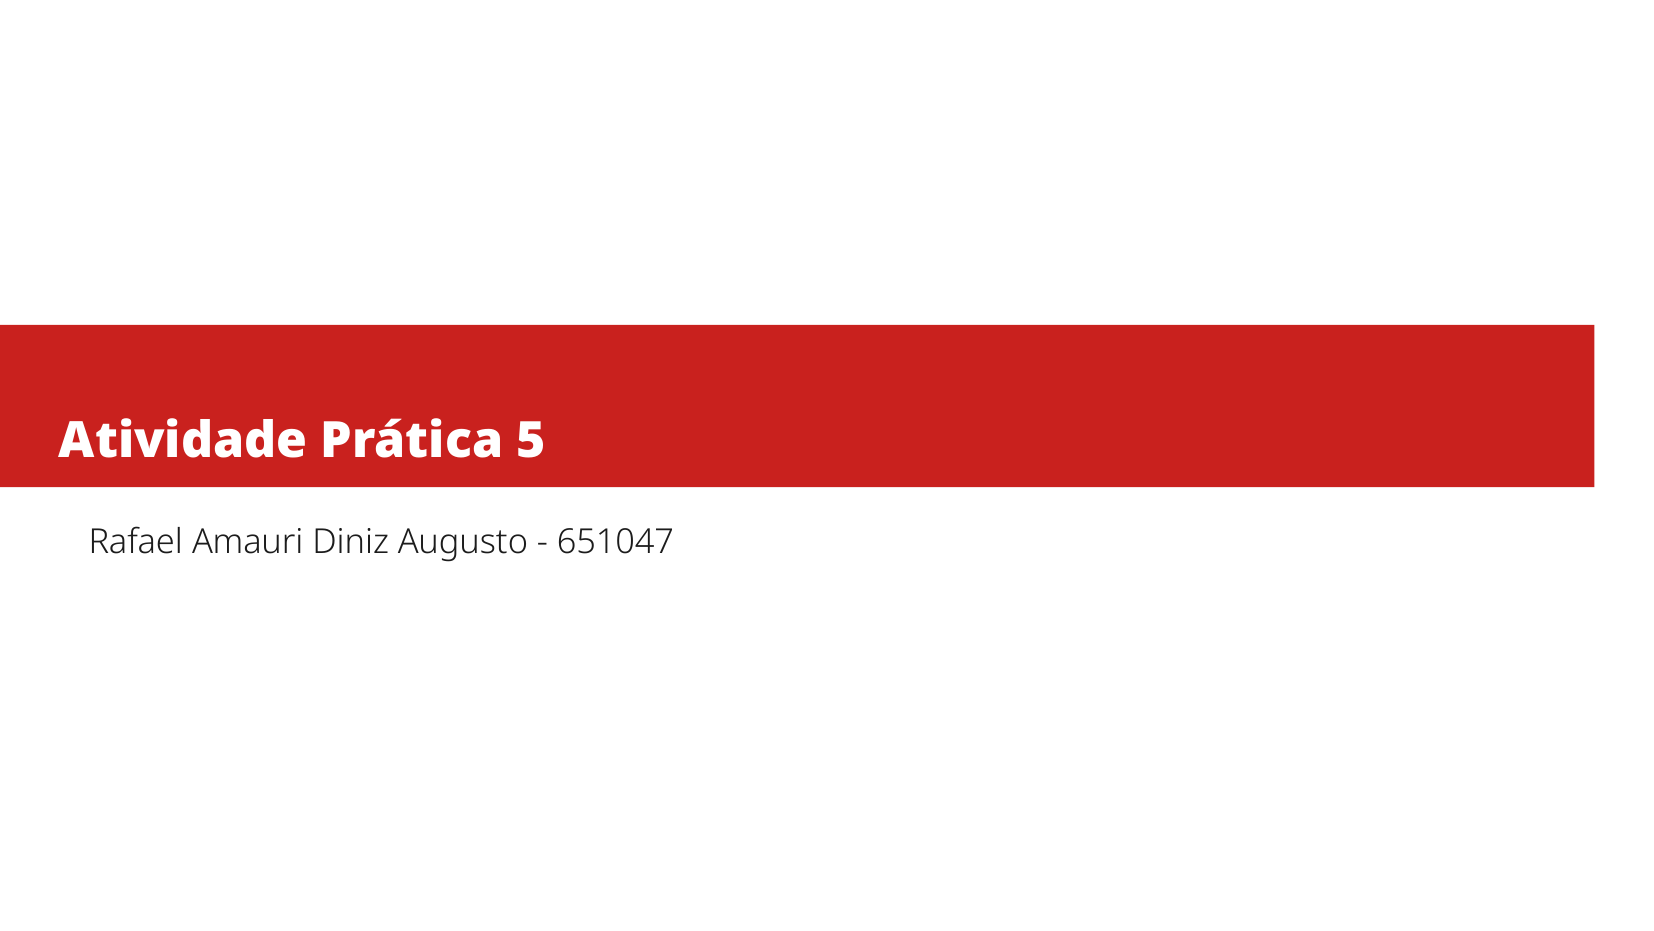

# Atividade Prática 5
Rafael Amauri Diniz Augusto - 651047